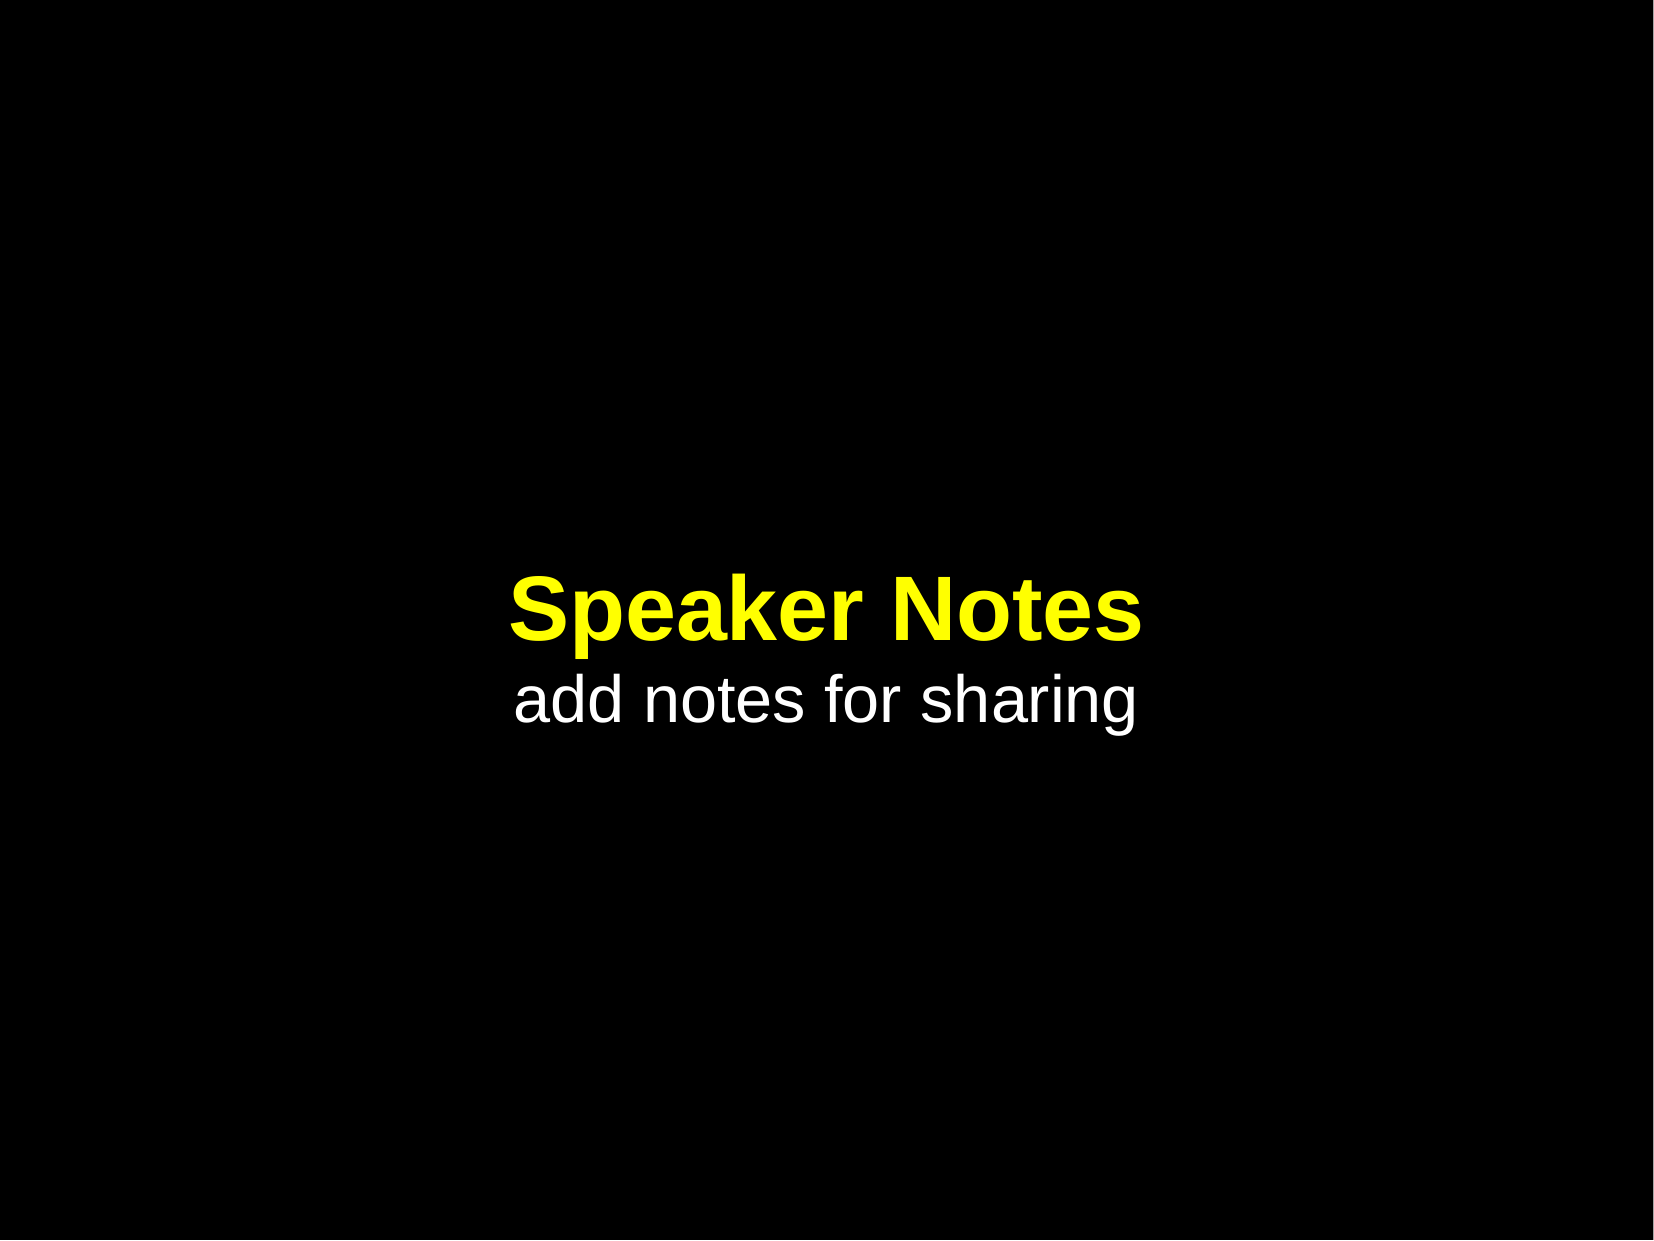

add notes for sharing
# Speaker Notes